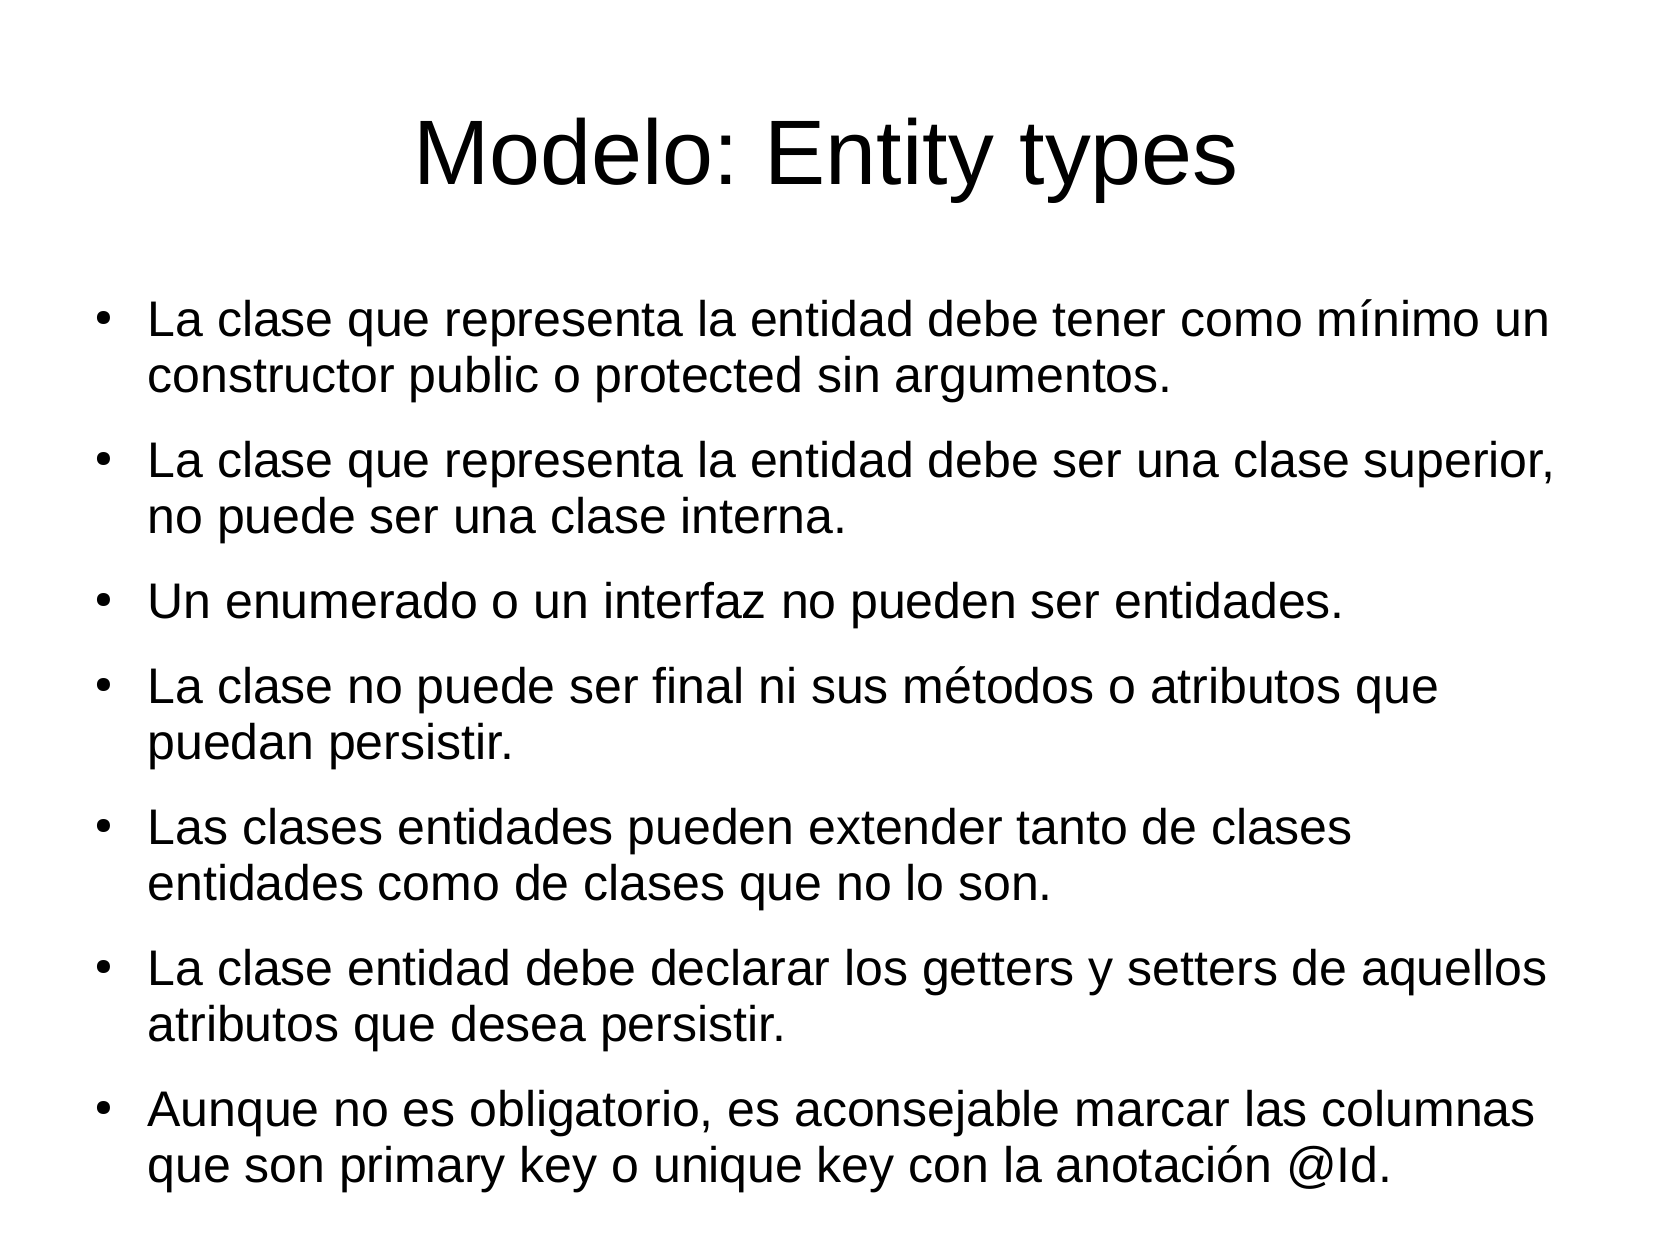

# Modelo: Entity types
La clase que representa la entidad debe tener como mínimo un constructor public o protected sin argumentos.
La clase que representa la entidad debe ser una clase superior, no puede ser una clase interna.
Un enumerado o un interfaz no pueden ser entidades.
La clase no puede ser final ni sus métodos o atributos que puedan persistir.
Las clases entidades pueden extender tanto de clases entidades como de clases que no lo son.
La clase entidad debe declarar los getters y setters de aquellos atributos que desea persistir.
Aunque no es obligatorio, es aconsejable marcar las columnas que son primary key o unique key con la anotación @Id.